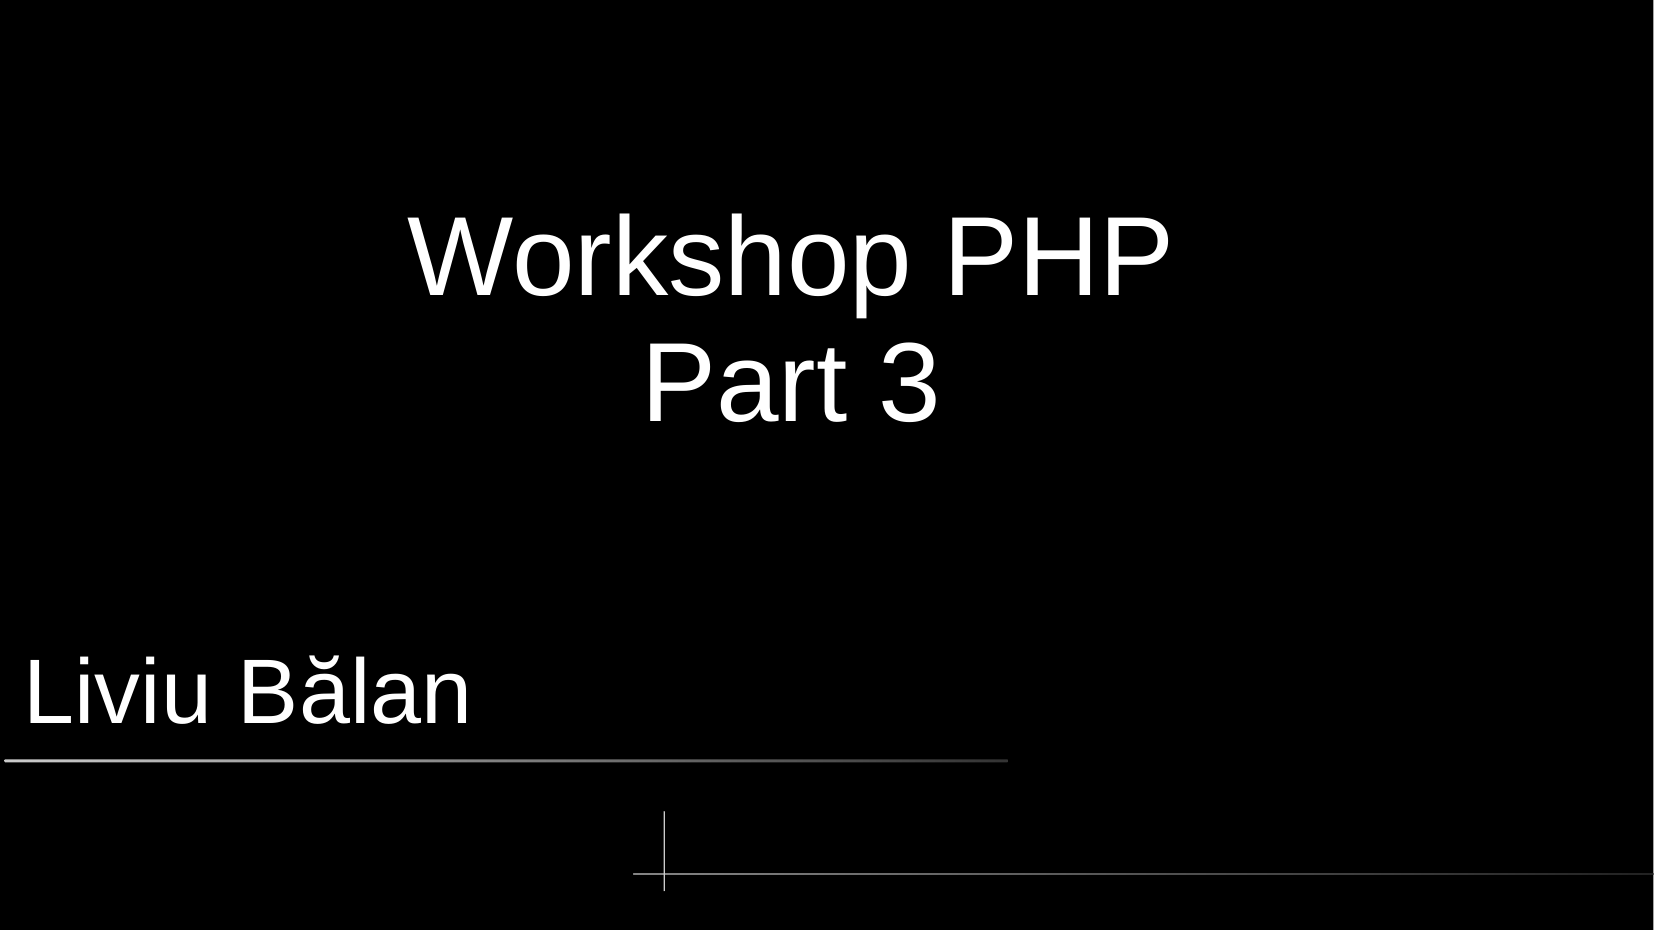

Workshop PHP
Part 3
# Liviu Bălan